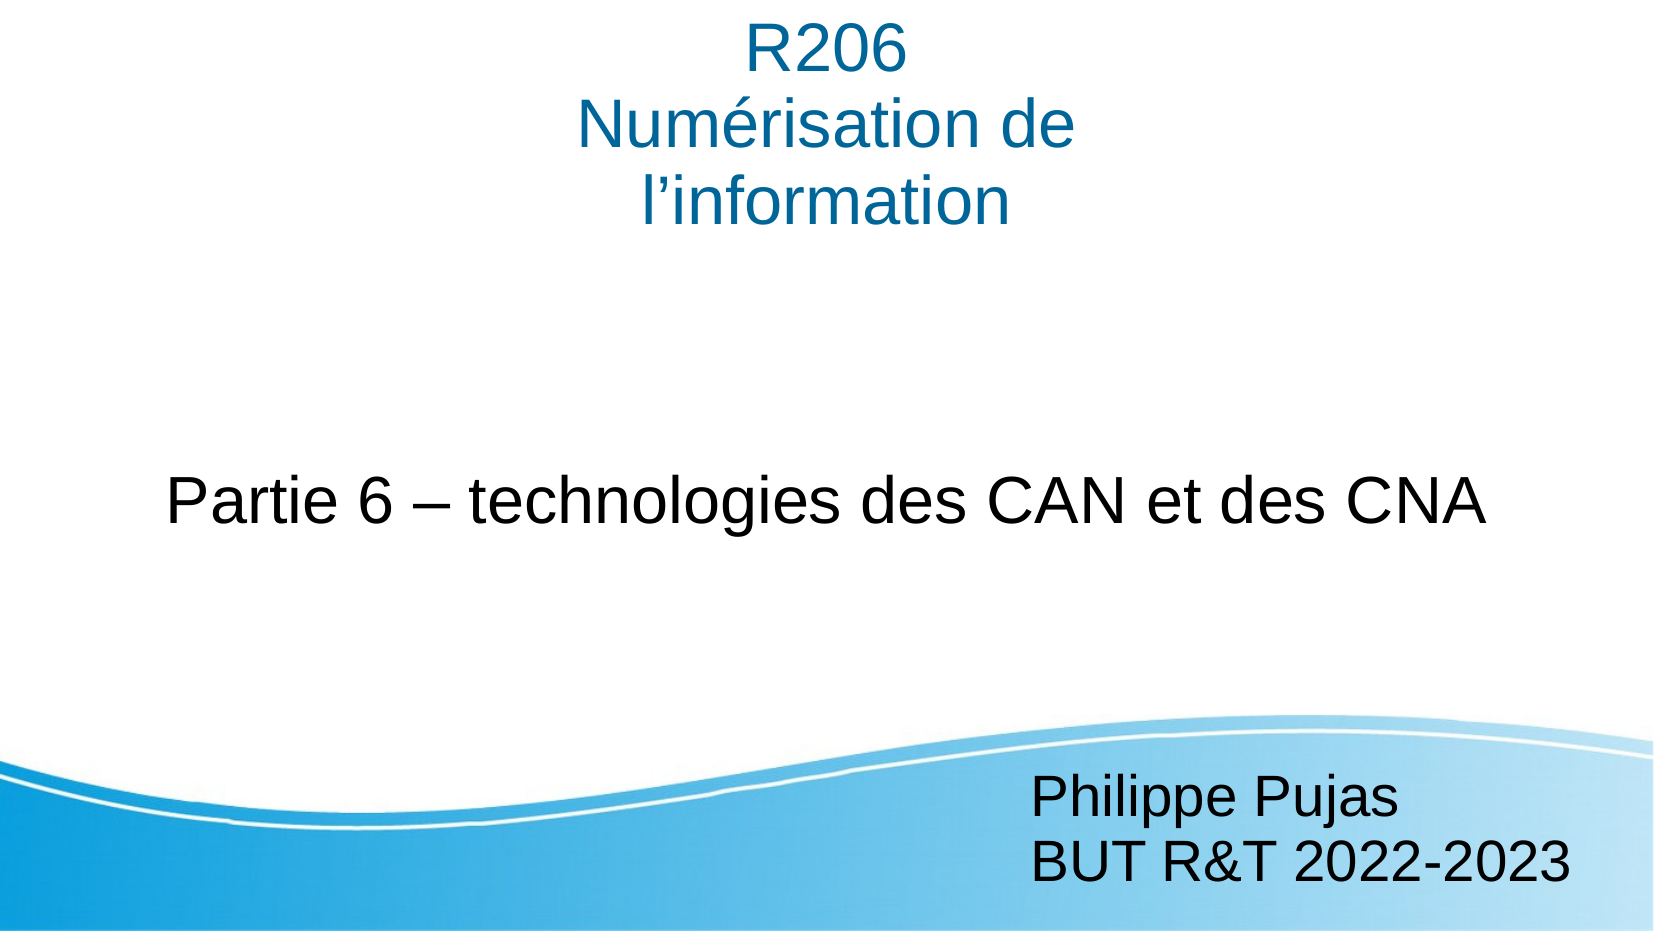

# R206 Numérisation de l’information
Partie 6 – technologies des CAN et des CNA
Philippe Pujas
BUT R&T 2022-2023